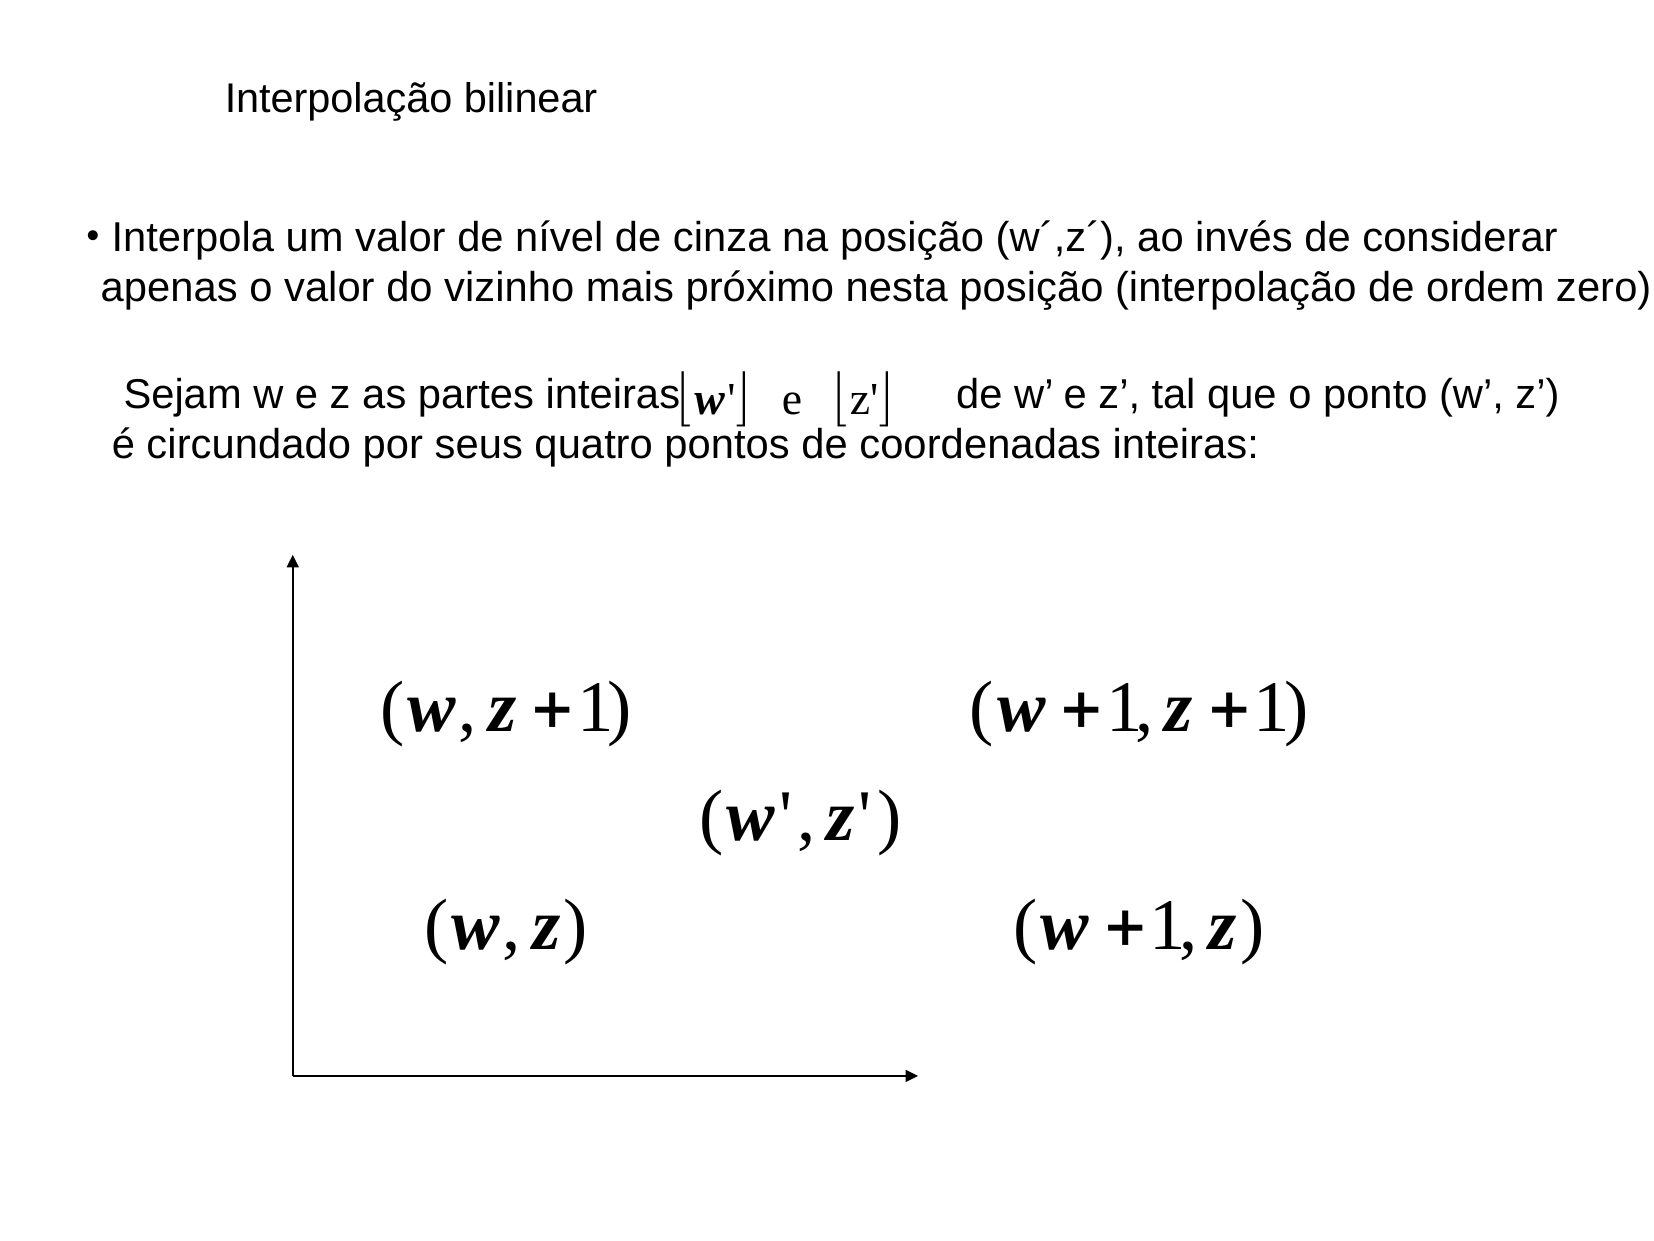

Interpolação bilinear
 Interpola um valor de nível de cinza na posição (w´,z´), ao invés de considerar
apenas o valor do vizinho mais próximo nesta posição (interpolação de ordem zero).
 Sejam w e z as partes inteiras de w’ e z’, tal que o ponto (w’, z’)
é circundado por seus quatro pontos de coordenadas inteiras: